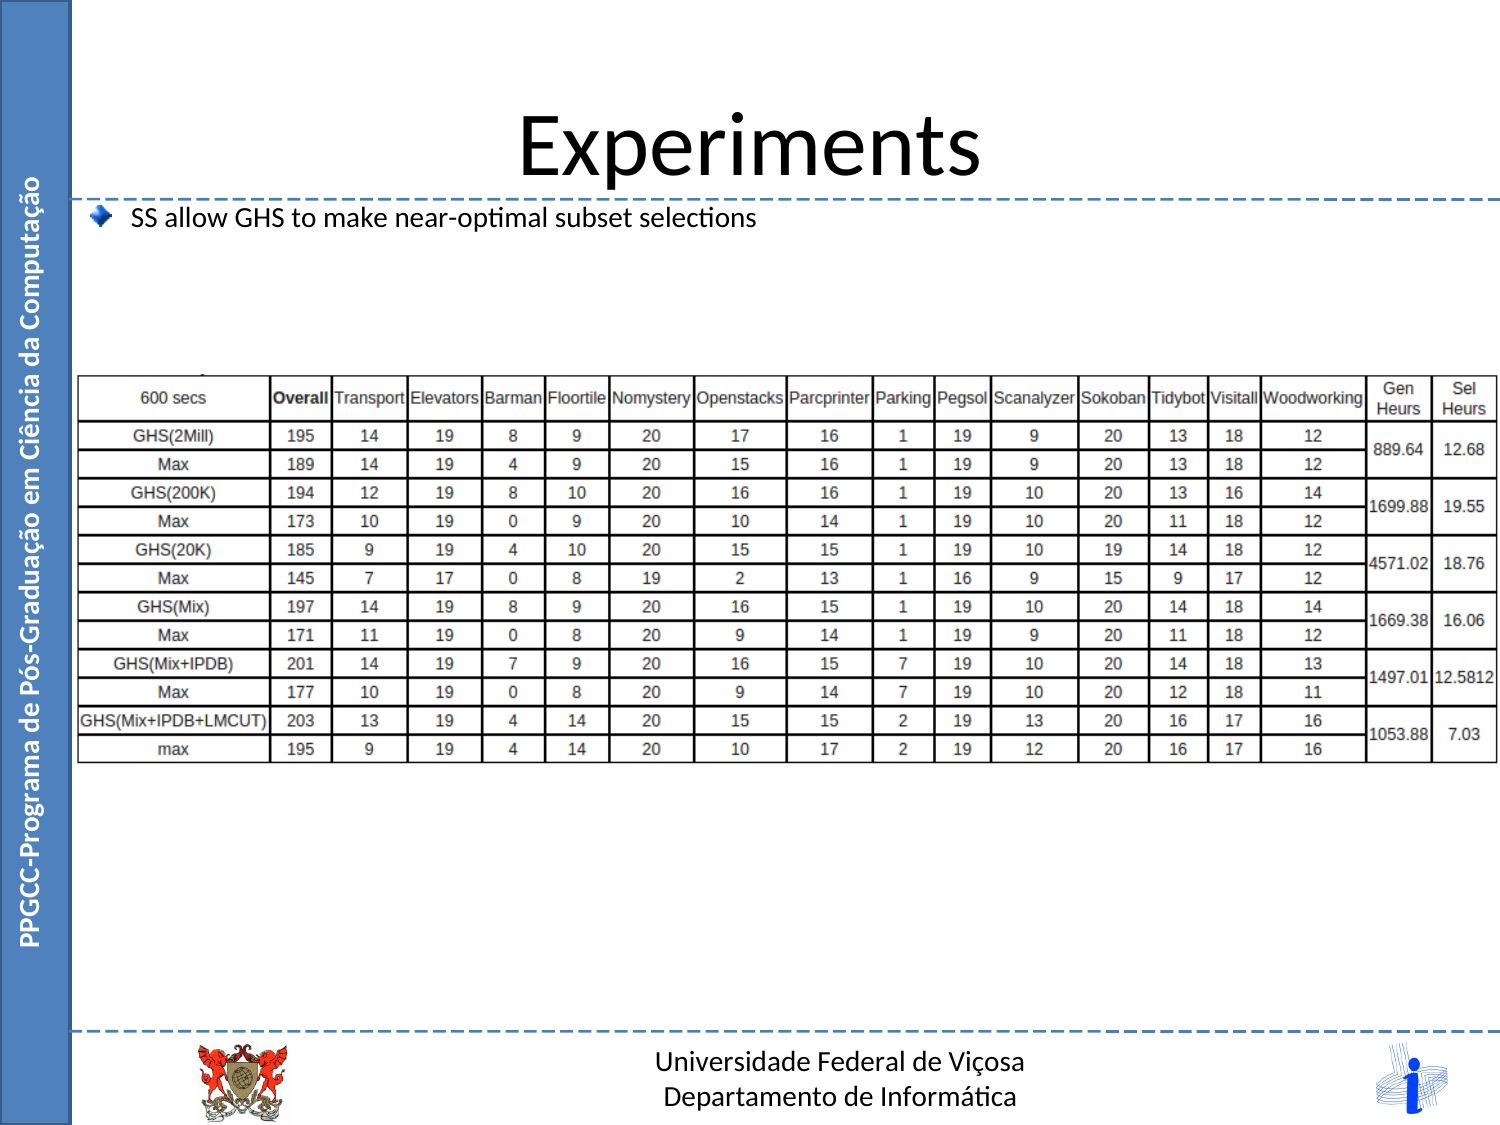

Experiments
 SS allow GHS to make near-optimal subset selections
PPGCC-Programa de Pós-Graduação em Ciência da Computação
Universidade Federal de Viçosa
Departamento de Informática